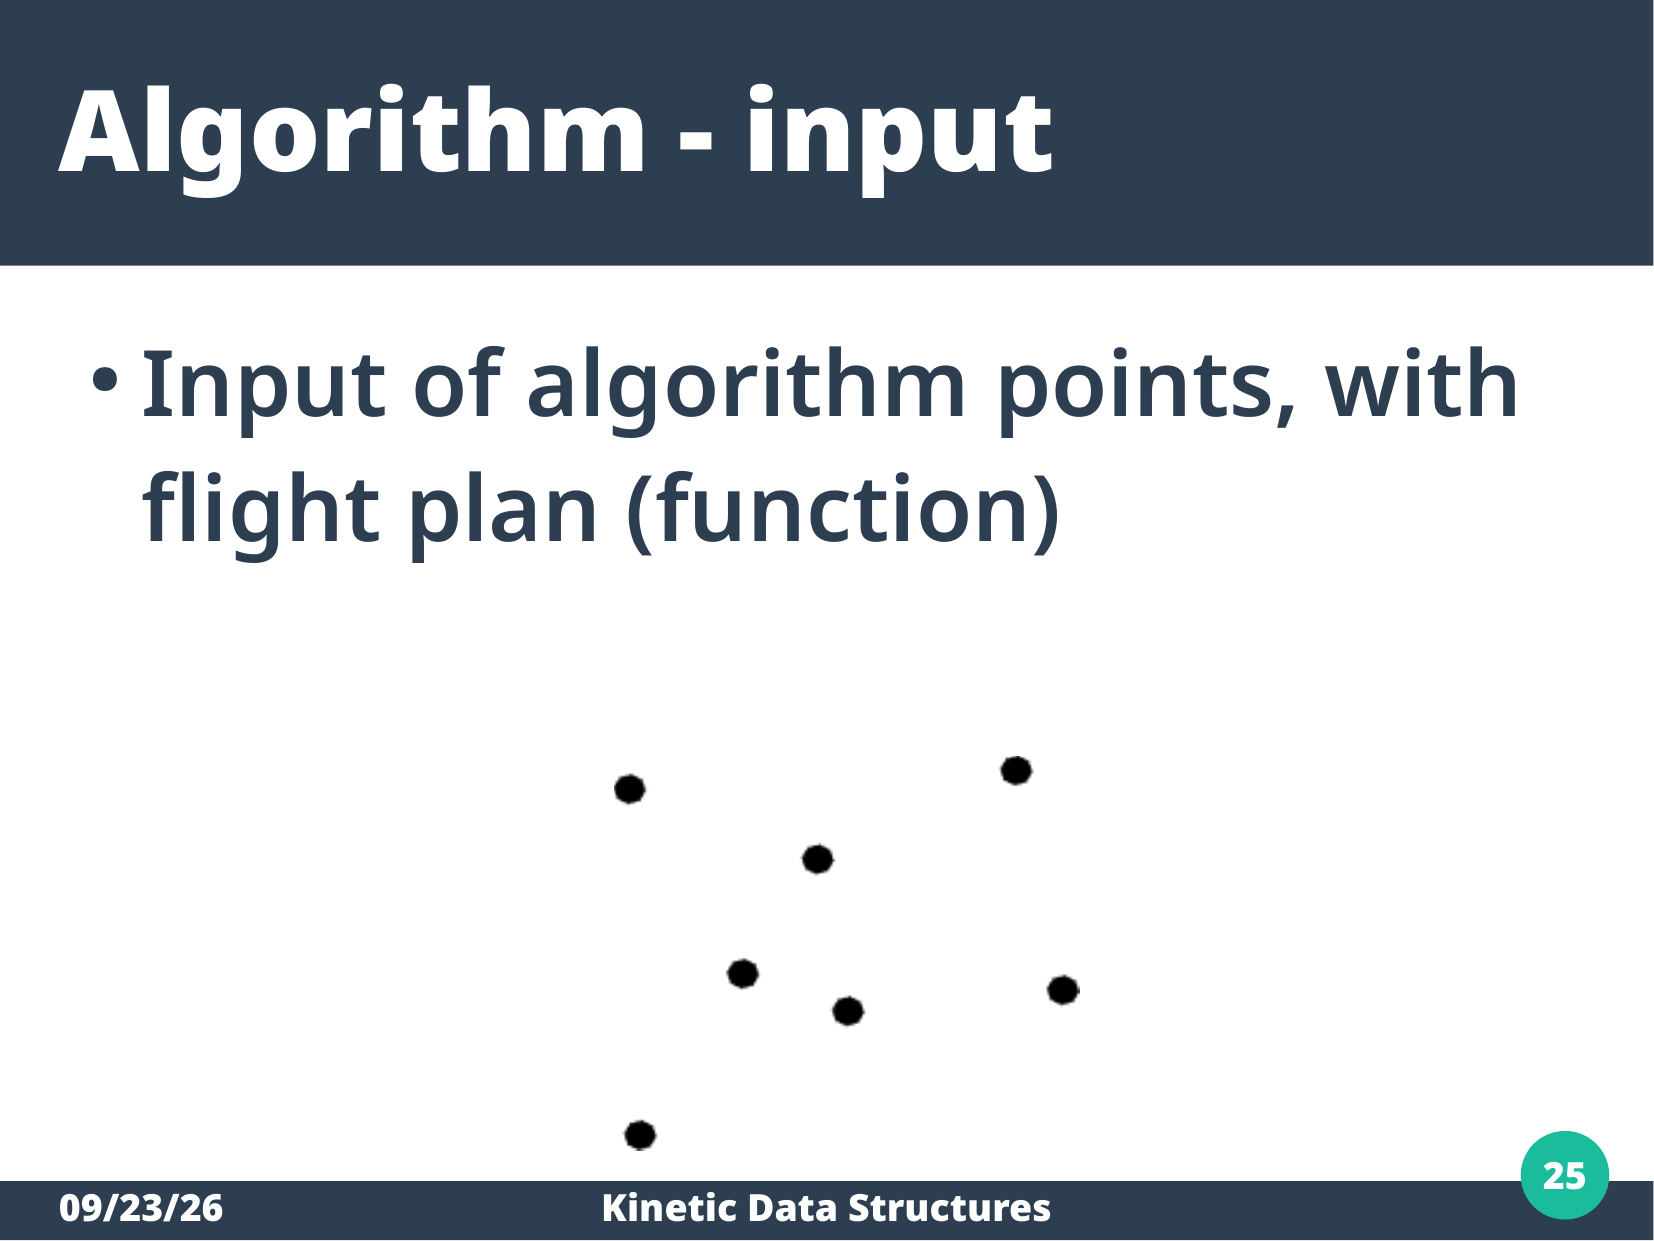

# Algorithm - input
Input of algorithm points, with flight plan (function)
25
Kinetic Data Structures